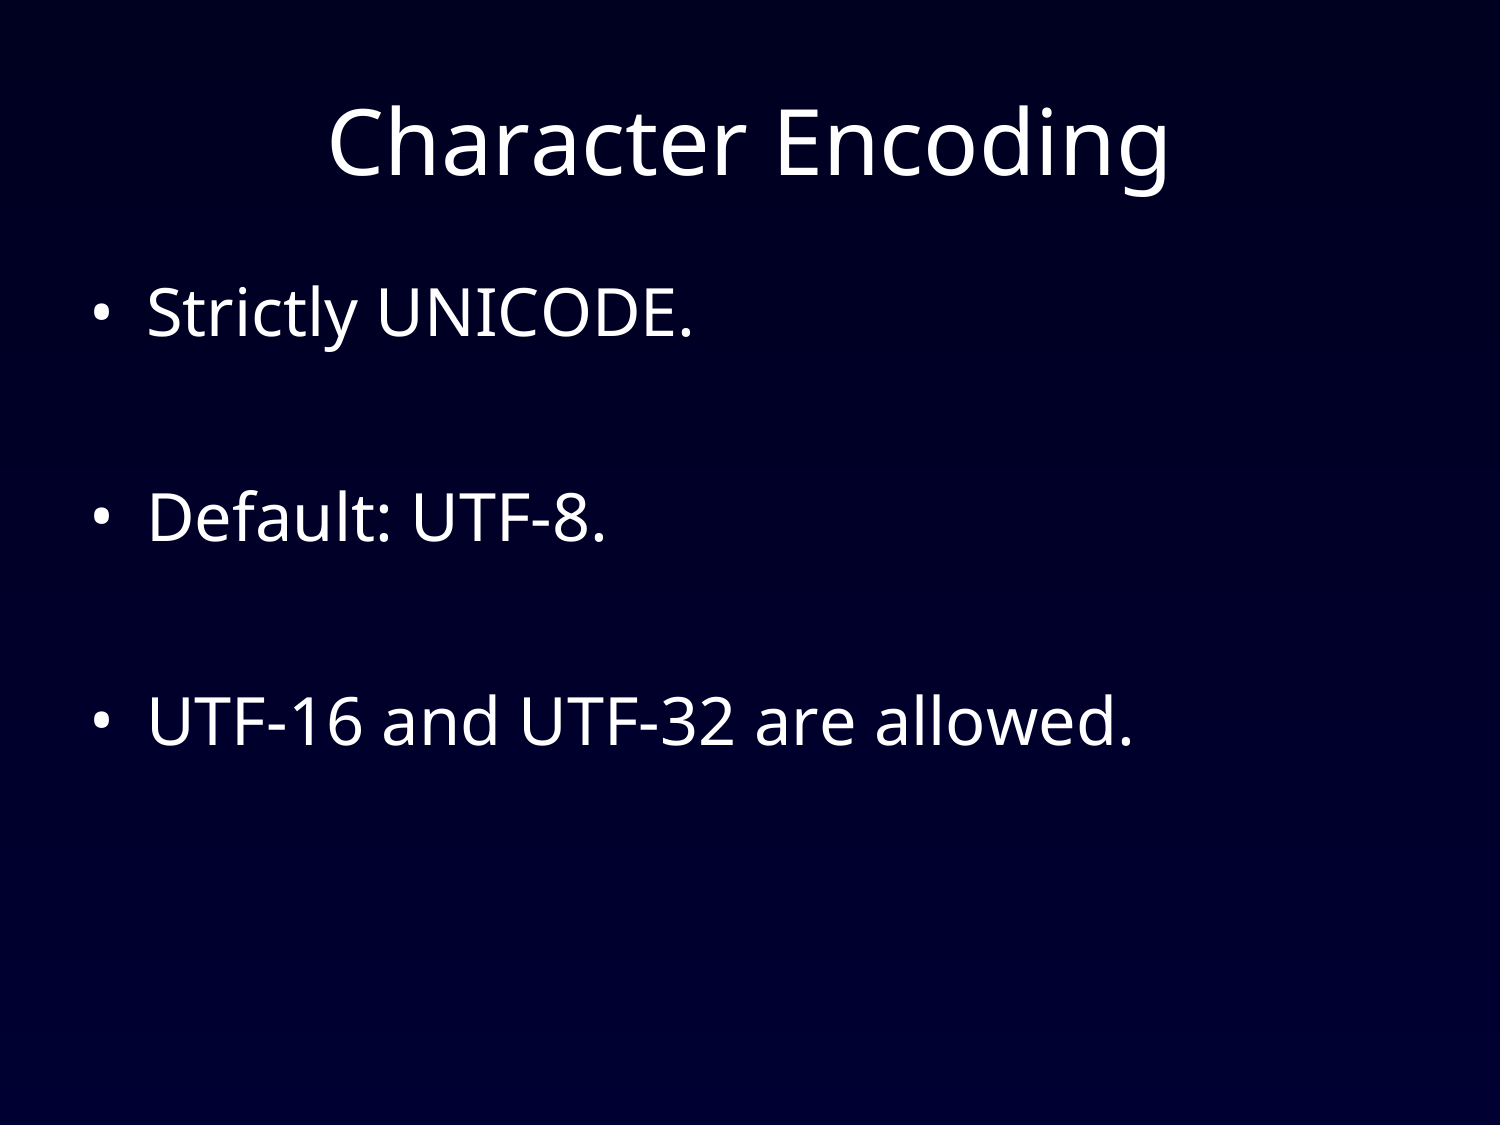

# Character Encoding
Strictly UNICODE.
Default: UTF-8.
UTF-16 and UTF-32 are allowed.